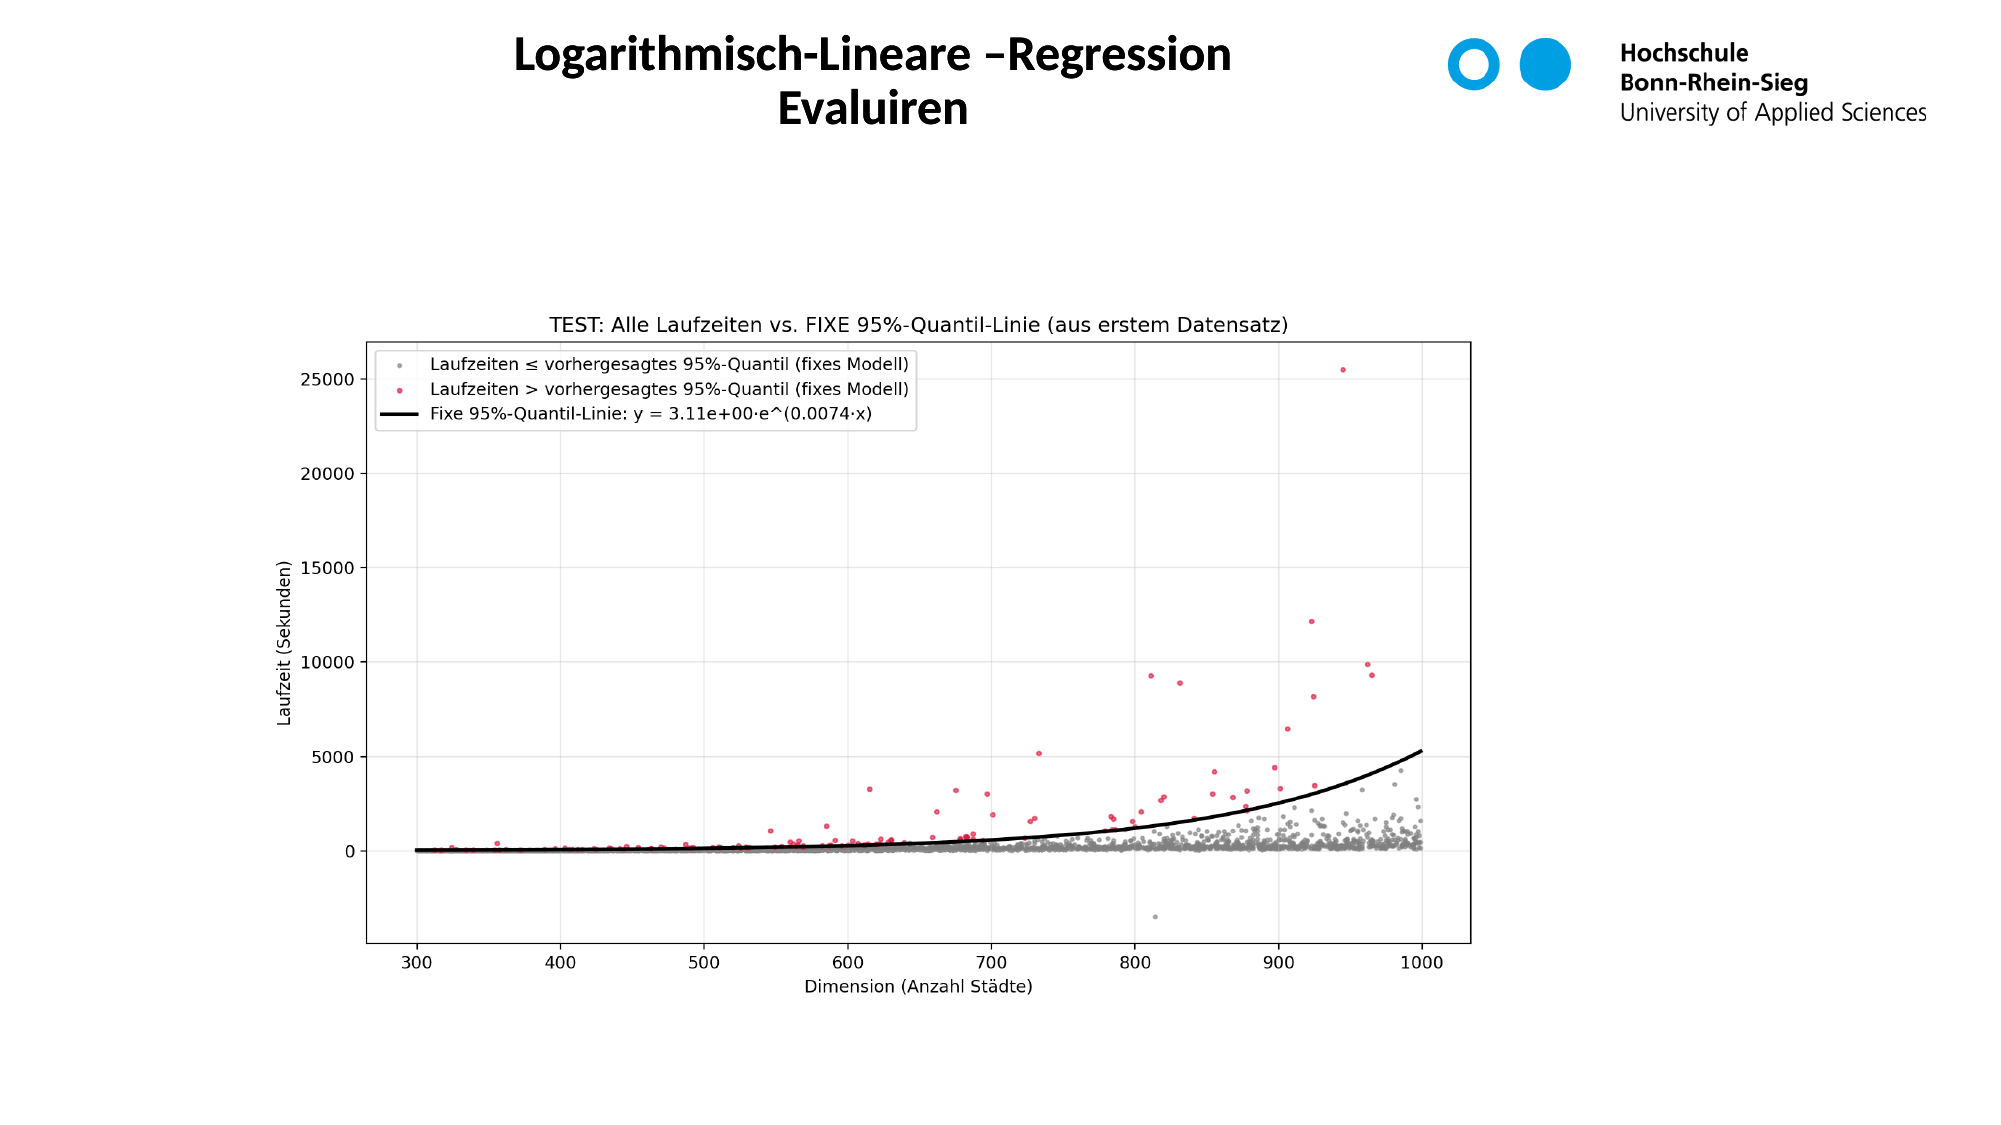

Logarithmisch-Lineare –Regression Evaluiren
# Logarithmisch-Lineare –Regression Evaluiren